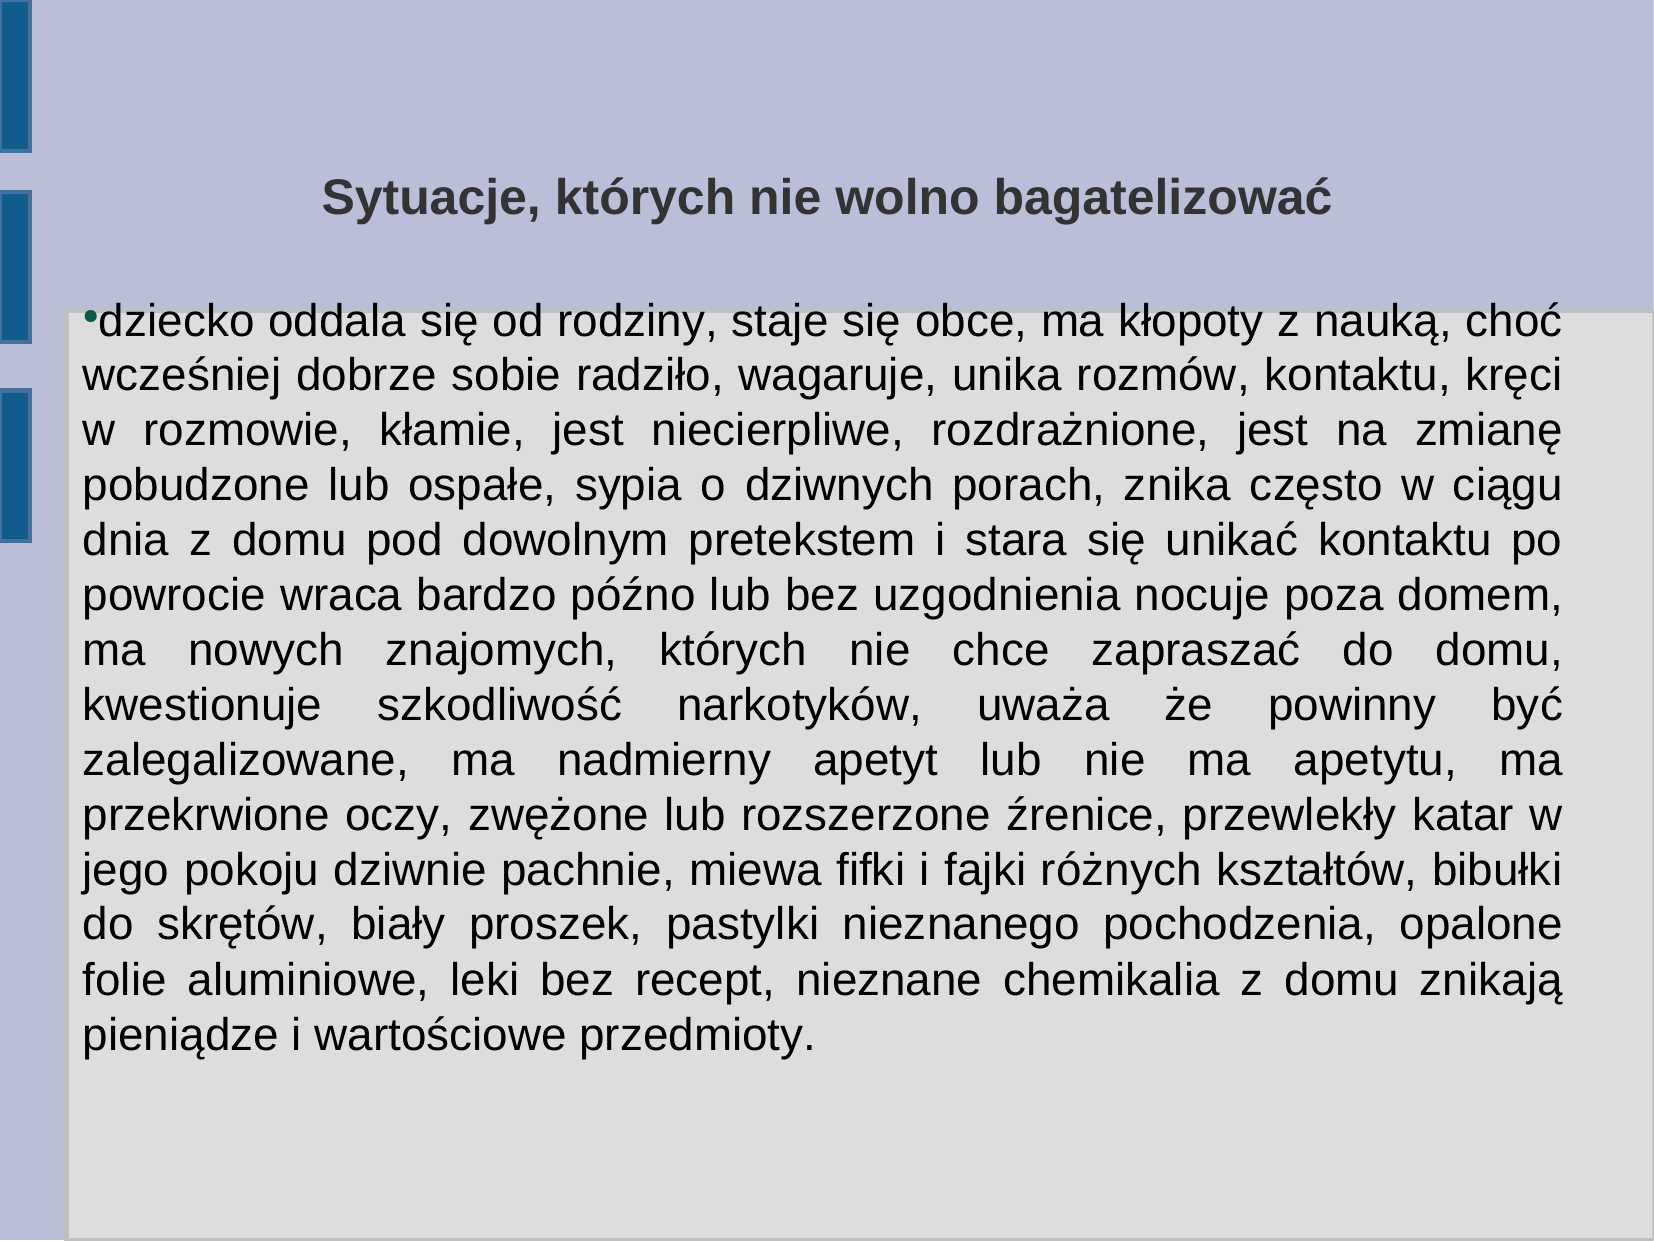

# Sytuacje, których nie wolno bagatelizować
dziecko oddala się od rodziny, staje się obce, ma kłopoty z nauką, choć wcześniej dobrze sobie radziło, wagaruje, unika rozmów, kontaktu, kręci w rozmowie, kłamie, jest niecierpliwe, rozdrażnione, jest na zmianę pobudzone lub ospałe, sypia o dziwnych porach, znika często w ciągu dnia z domu pod dowolnym pretekstem i stara się unikać kontaktu po powrocie wraca bardzo późno lub bez uzgodnienia nocuje poza domem, ma nowych znajomych, których nie chce zapraszać do domu, kwestionuje szkodliwość narkotyków, uważa że powinny być zalegalizowane, ma nadmierny apetyt lub nie ma apetytu, ma przekrwione oczy, zwężone lub rozszerzone źrenice, przewlekły katar w jego pokoju dziwnie pachnie, miewa fifki i fajki różnych kształtów, bibułki do skrętów, biały proszek, pastylki nieznanego pochodzenia, opalone folie aluminiowe, leki bez recept, nieznane chemikalia z domu znikają pieniądze i wartościowe przedmioty.